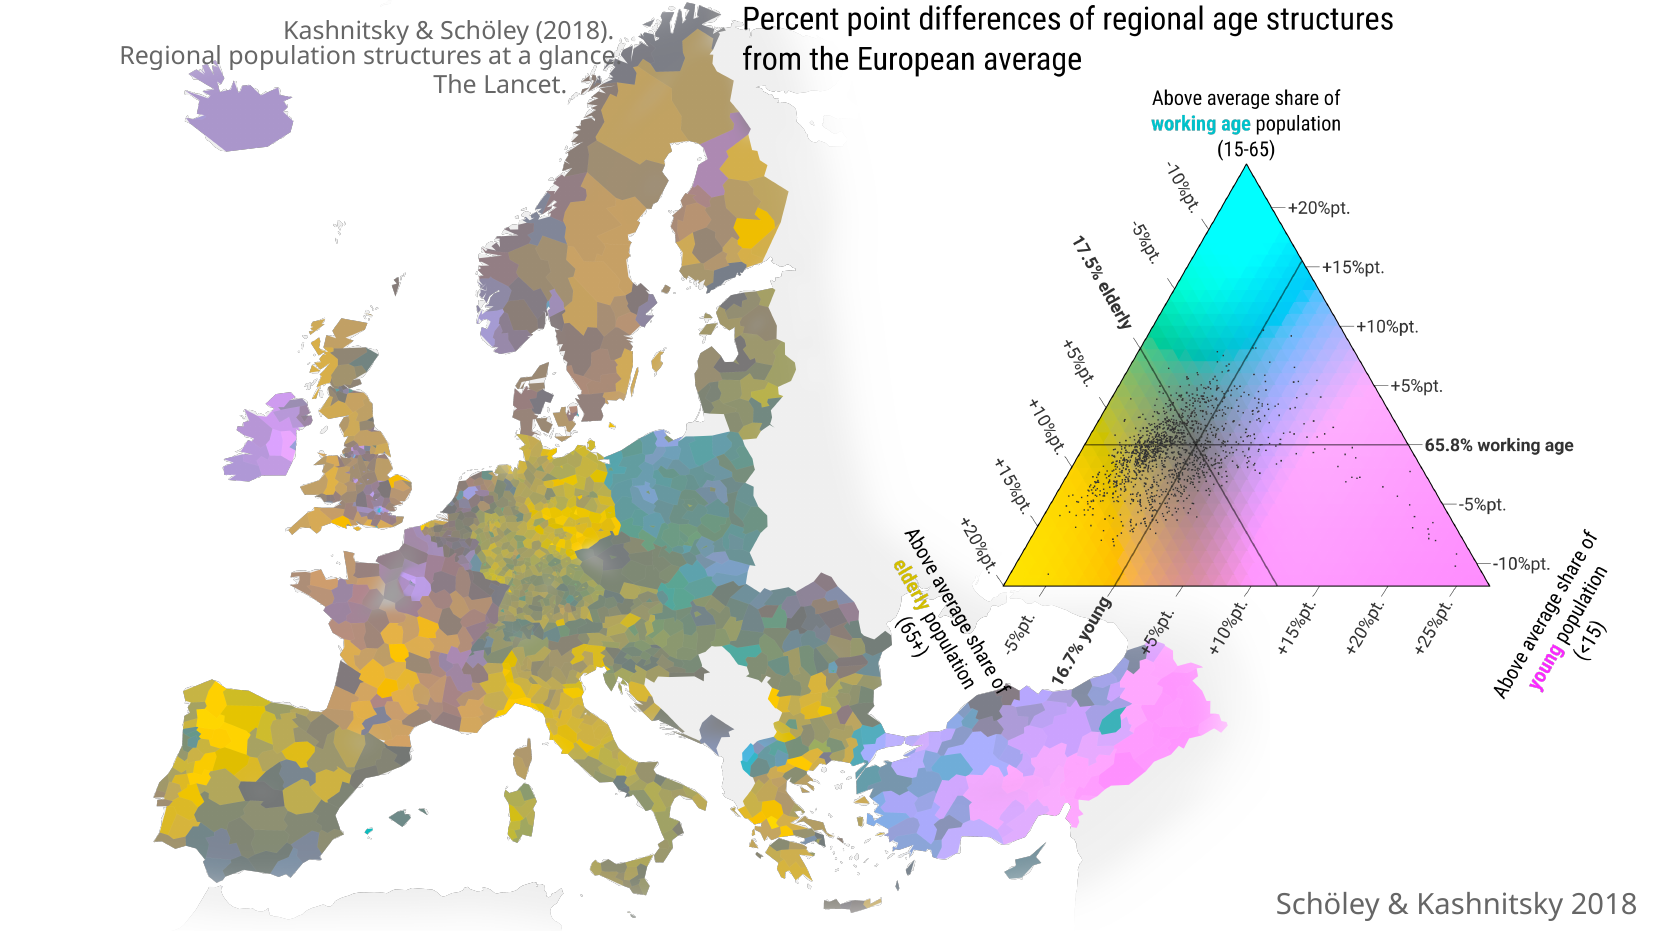

Kashnitsky & Schöley (2018).
 Regional population structures at a glance.
The Lancet.
Schöley & Kashnitsky 2018